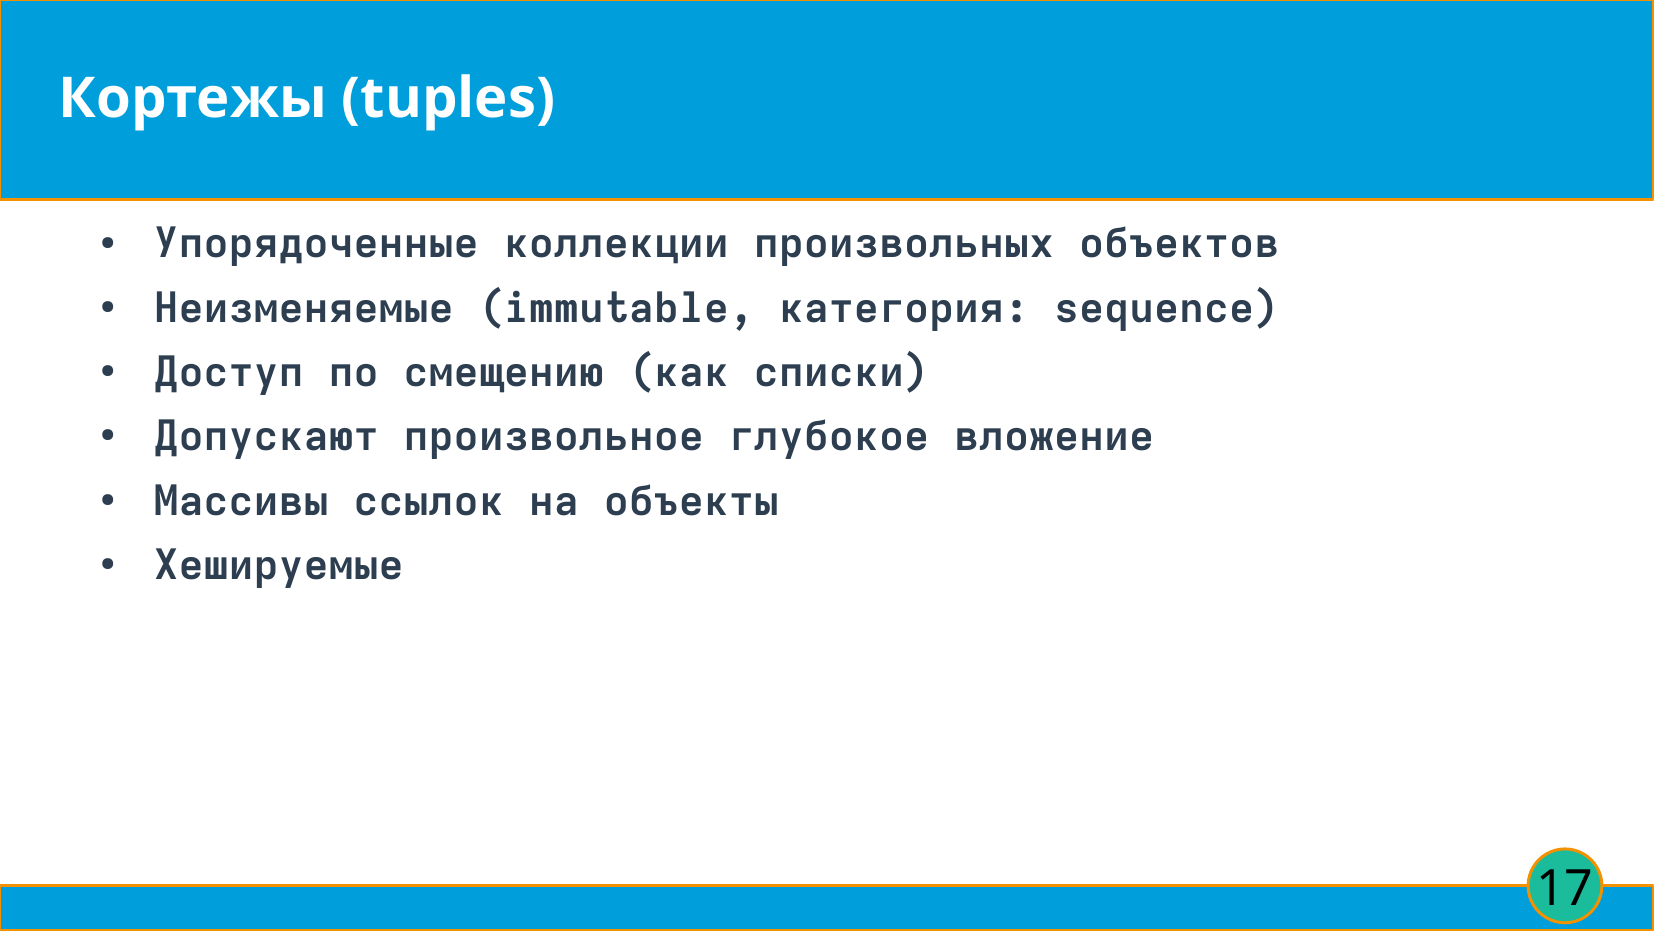

# Кортежы (tuples)
Упорядоченные коллекции произвольных объектов
Неизменяемые (immutable, категория: sequence)
Доступ по смещению (как списки)
Допускают произвольное глубокое вложение
Массивы ссылок на объекты
Хешируемые